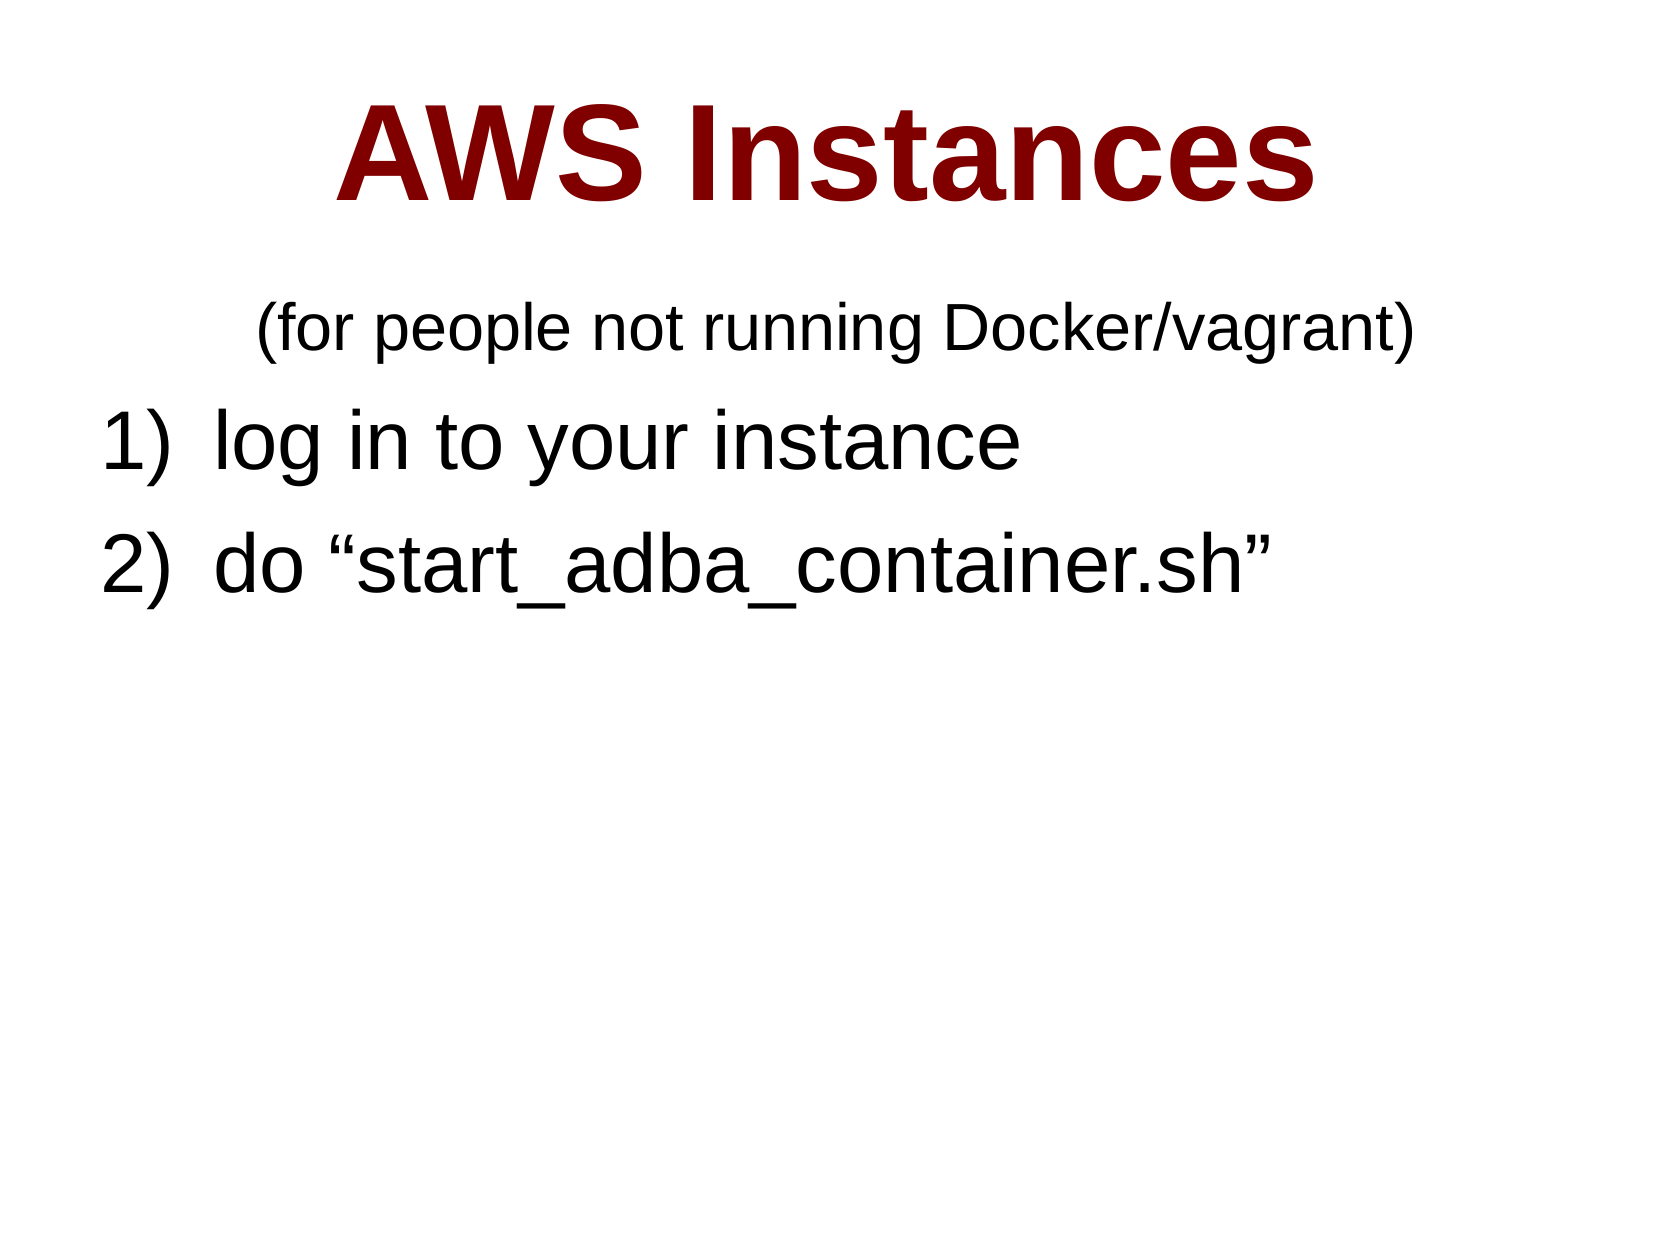

# AWS Instances
(for people not running Docker/vagrant)
log in to your instance
do “start_adba_container.sh”